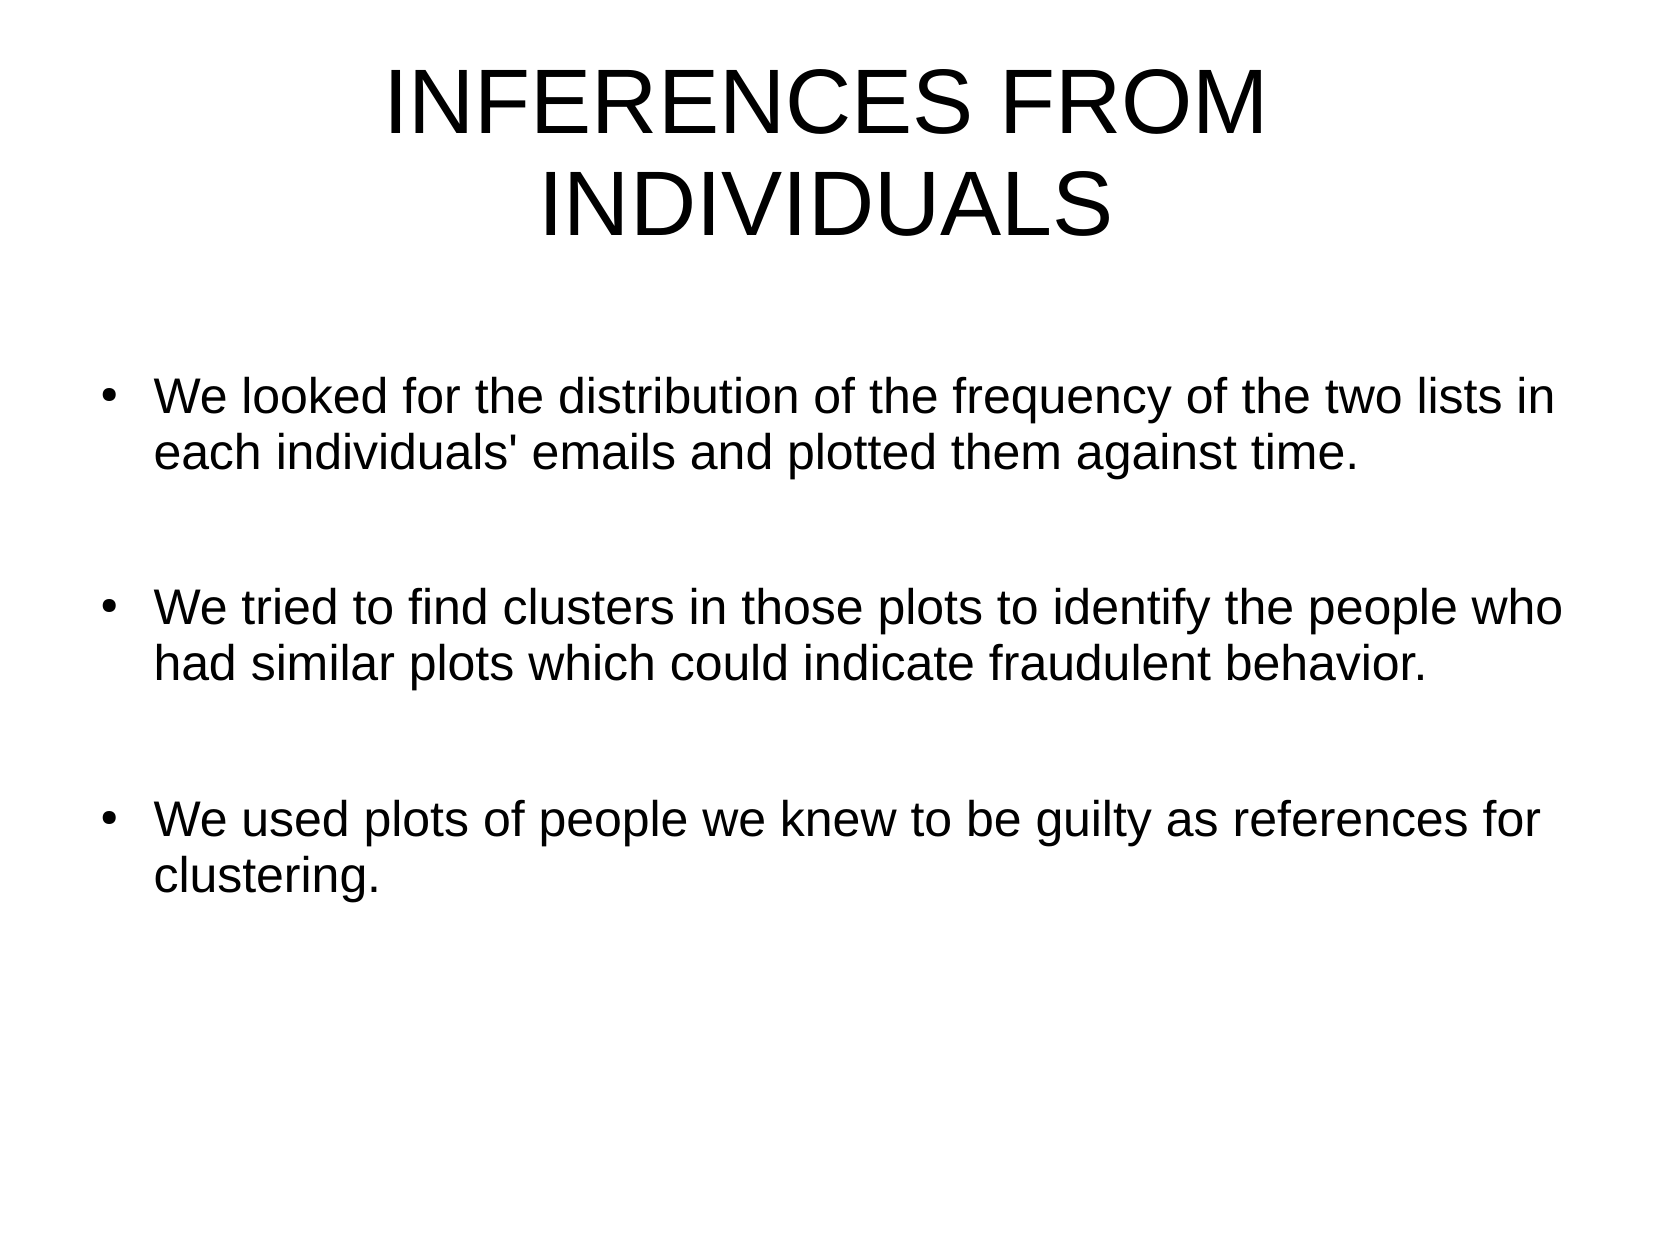

# INFERENCES FROM INDIVIDUALS
We looked for the distribution of the frequency of the two lists in each individuals' emails and plotted them against time.
We tried to find clusters in those plots to identify the people who had similar plots which could indicate fraudulent behavior.
We used plots of people we knew to be guilty as references for clustering.